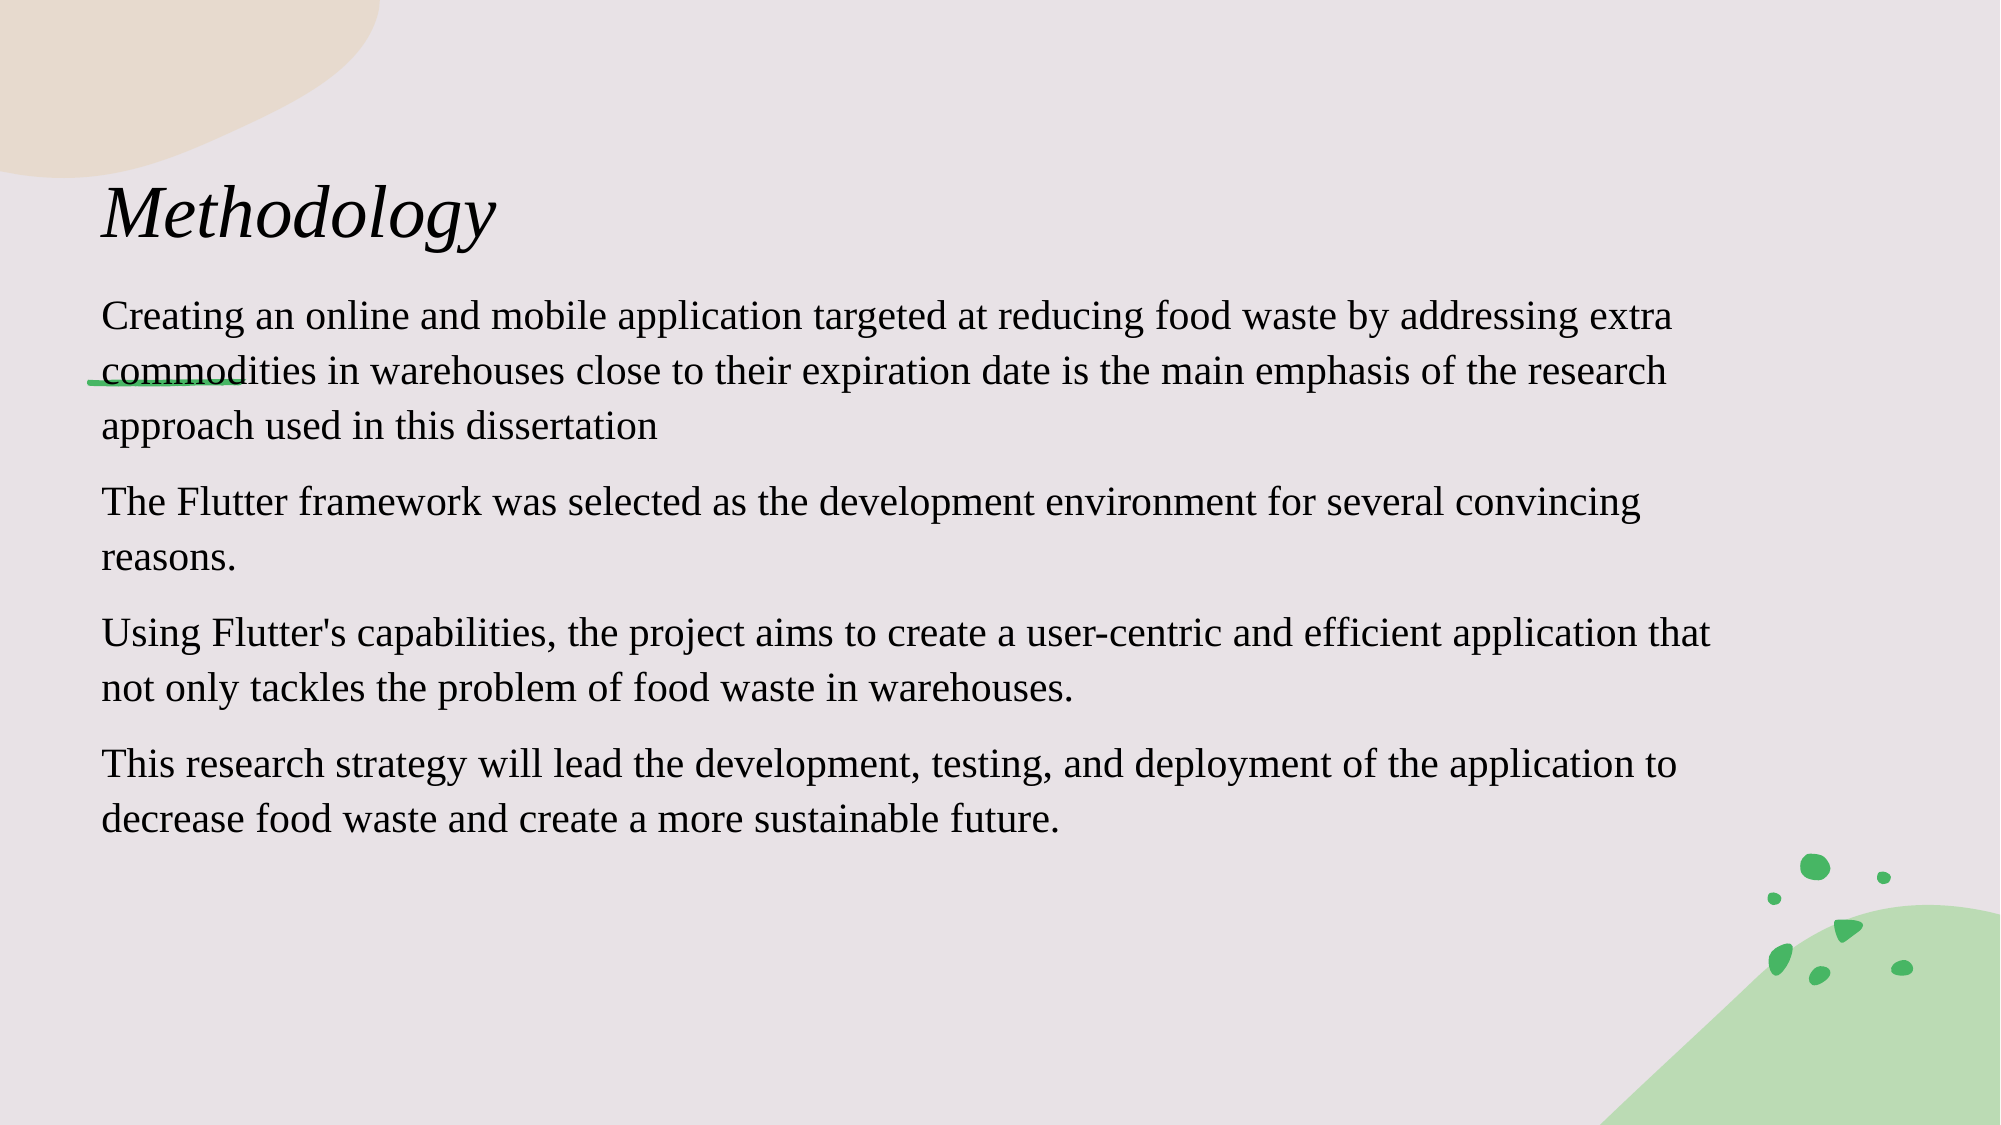

# Methodology
Creating an online and mobile application targeted at reducing food waste by addressing extra commodities in warehouses close to their expiration date is the main emphasis of the research approach used in this dissertation
The Flutter framework was selected as the development environment for several convincing reasons.
Using Flutter's capabilities, the project aims to create a user-centric and efficient application that not only tackles the problem of food waste in warehouses.
This research strategy will lead the development, testing, and deployment of the application to decrease food waste and create a more sustainable future.